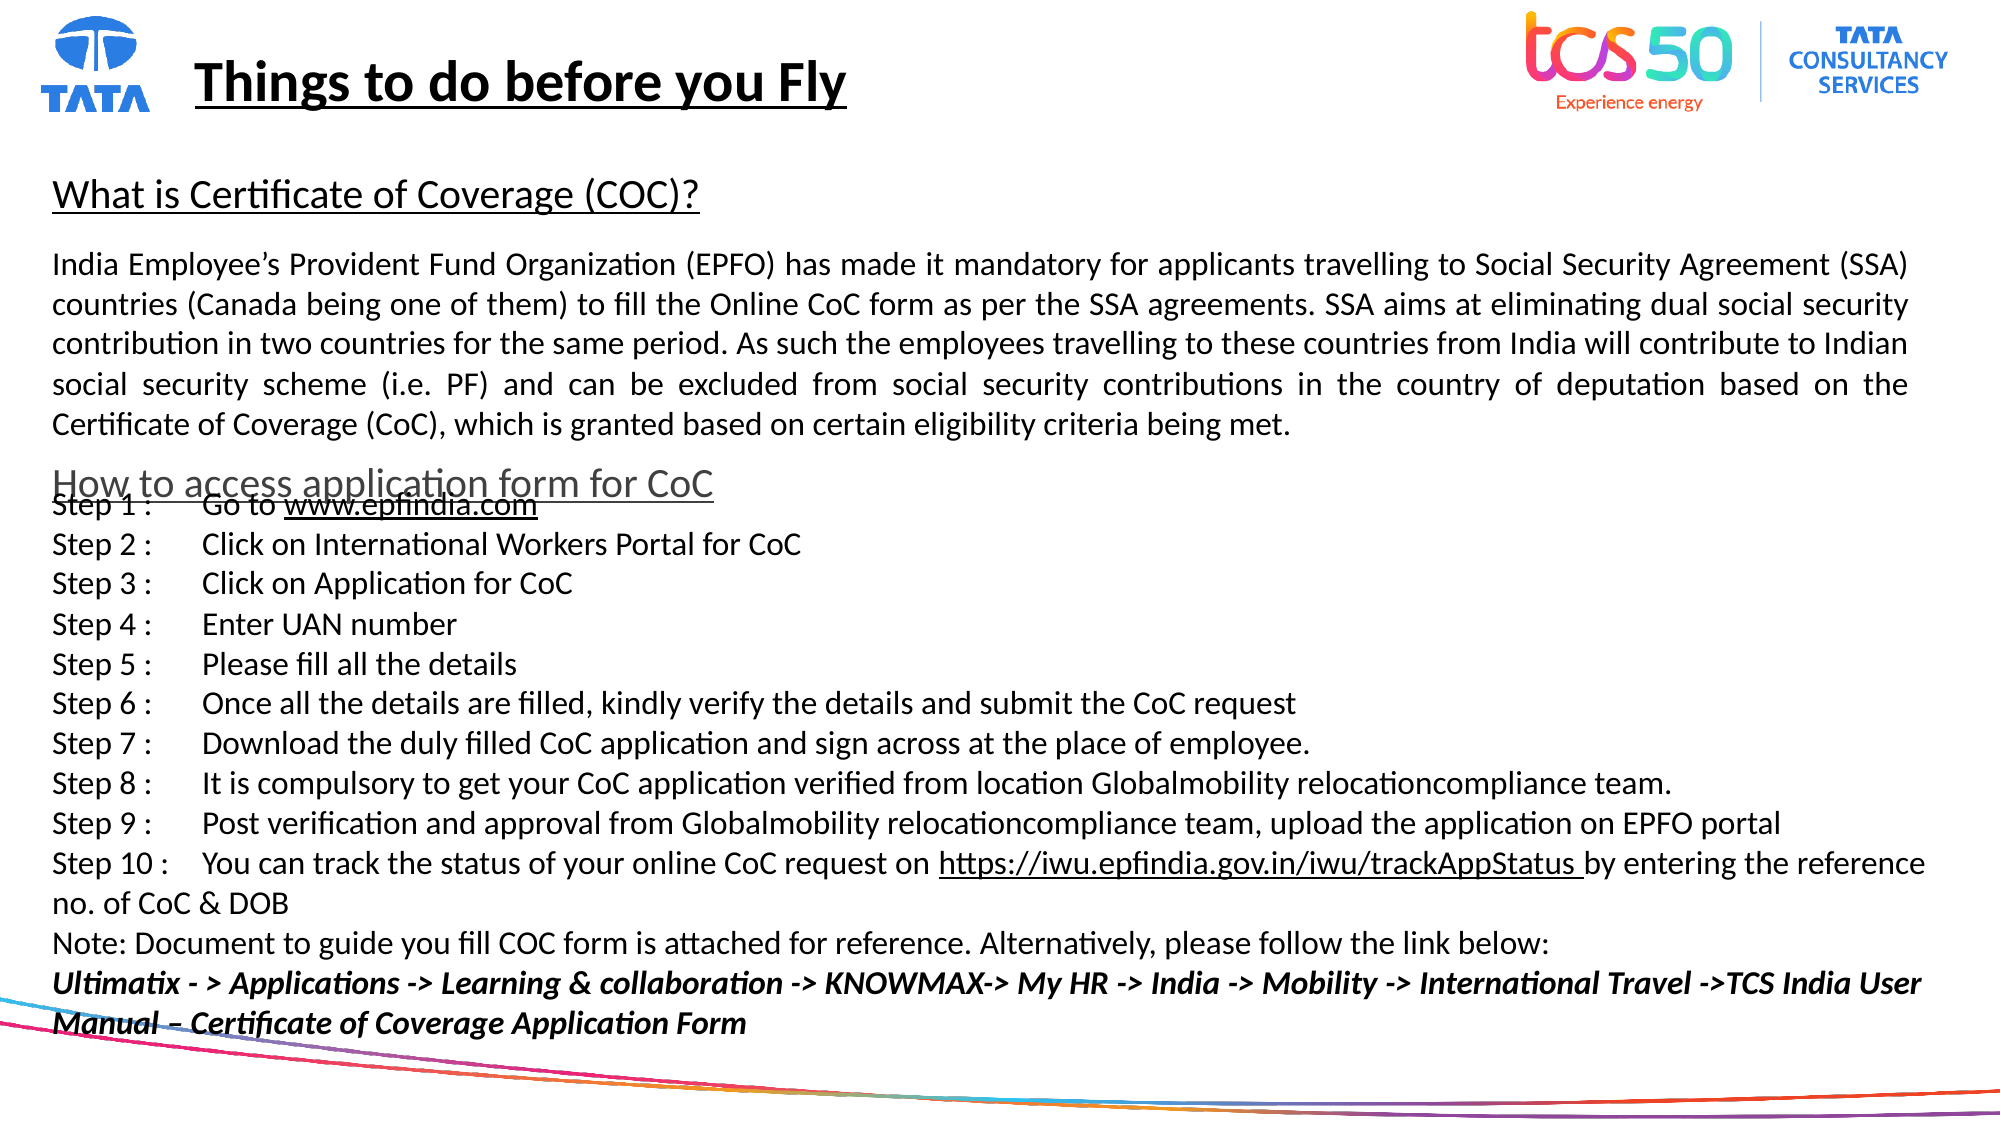

Things to do before you Fly
What is Certificate of Coverage (COC)?
India Employee’s Provident Fund Organization (EPFO) has made it mandatory for applicants travelling to Social Security Agreement (SSA) countries (Canada being one of them) to fill the Online CoC form as per the SSA agreements. SSA aims at eliminating dual social security contribution in two countries for the same period. As such the employees travelling to these countries from India will contribute to Indian social security scheme (i.e. PF) and can be excluded from social security contributions in the country of deputation based on the Certificate of Coverage (CoC), which is granted based on certain eligibility criteria being met.
# How to access application form for CoC
Step 1 : 	Go to www.epfindia.com
Step 2 : 	Click on International Workers Portal for CoC
Step 3 : 	Click on Application for CoC
Step 4 : 	Enter UAN number
Step 5 : 	Please fill all the details
Step 6 : 	Once all the details are filled, kindly verify the details and submit the CoC request
Step 7 : 	Download the duly filled CoC application and sign across at the place of employee.
Step 8 : 	It is compulsory to get your CoC application verified from location Globalmobility relocationcompliance team.
Step 9 : 	Post verification and approval from Globalmobility relocationcompliance team, upload the application on EPFO portal
Step 10 : 	You can track the status of your online CoC request on https://iwu.epfindia.gov.in/iwu/trackAppStatus by entering the reference no. of CoC & DOB
Note: Document to guide you fill COC form is attached for reference. Alternatively, please follow the link below:
Ultimatix - > Applications -> Learning & collaboration -> KNOWMAX-> My HR -> India -> Mobility -> International Travel ->TCS India User Manual – Certificate of Coverage Application Form